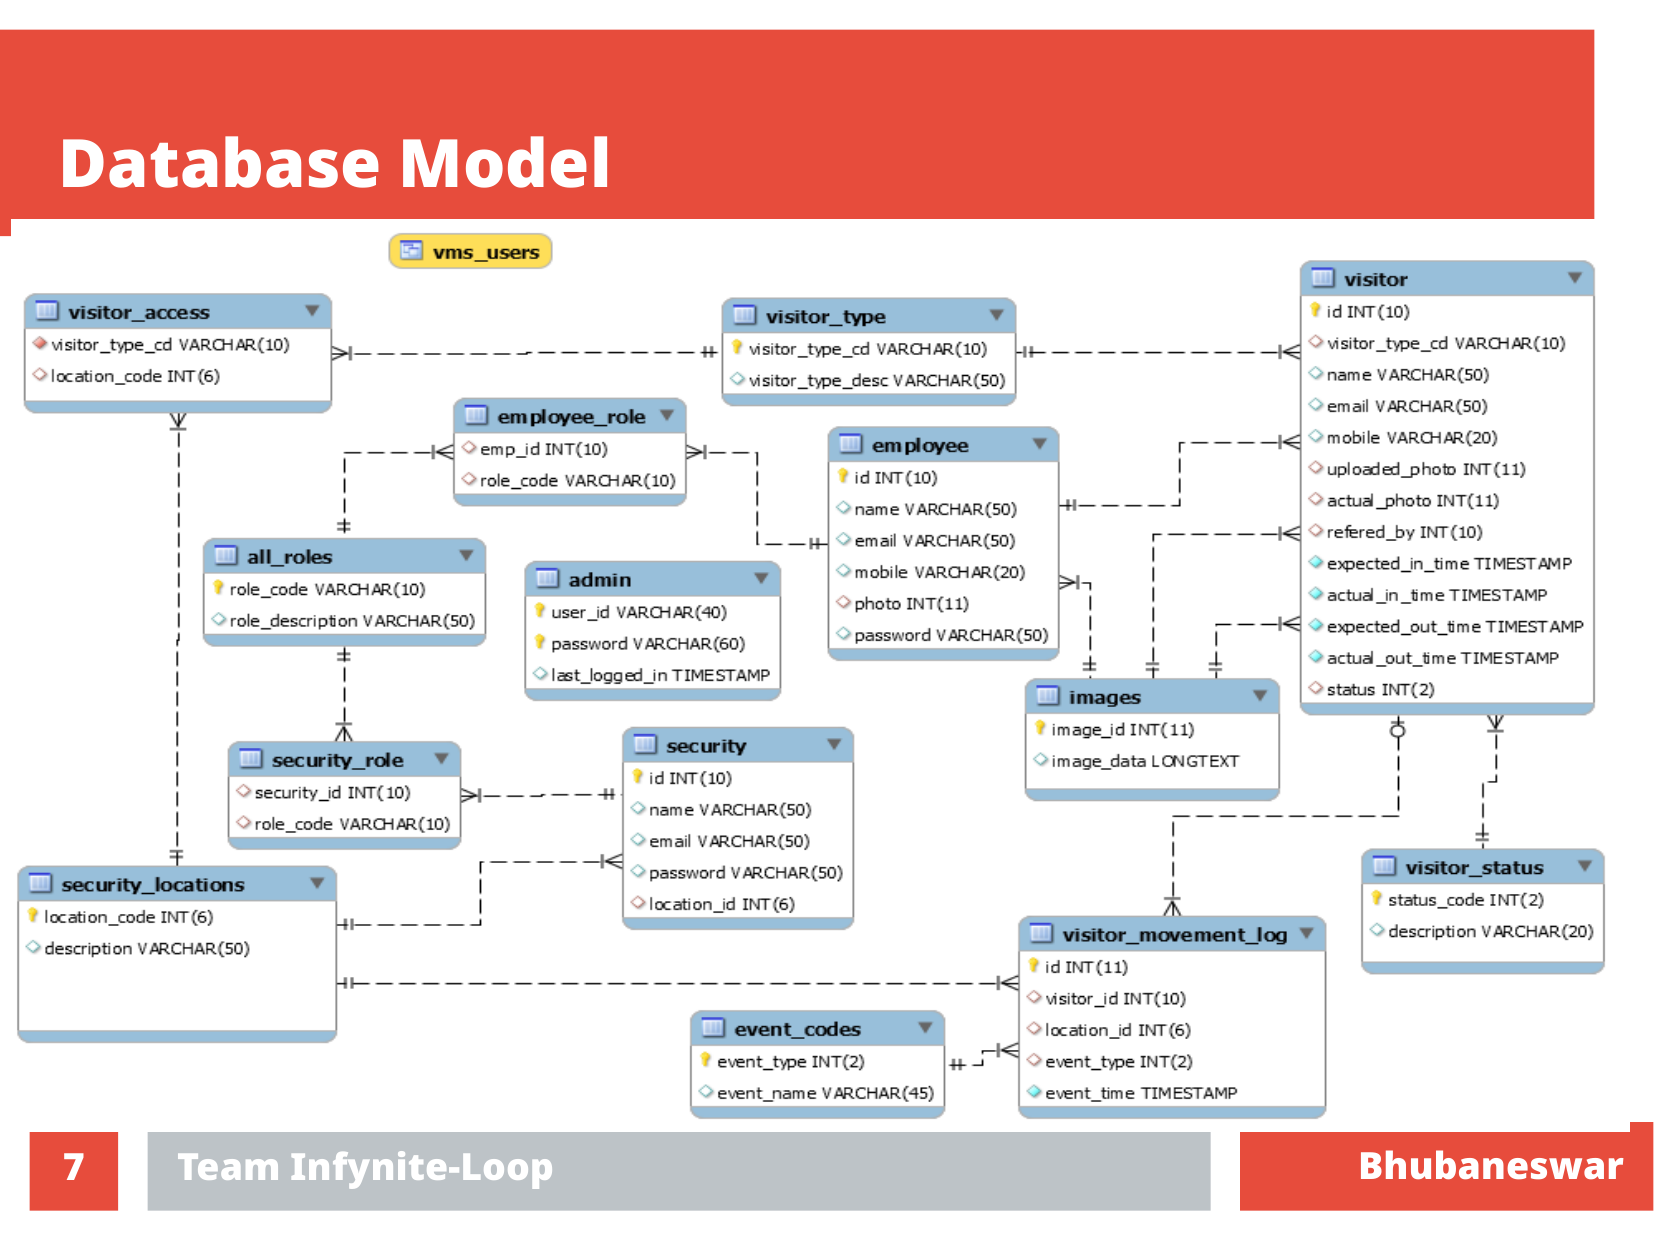

# Database Model
7
Team Infynite-Loop
Bhubaneswar